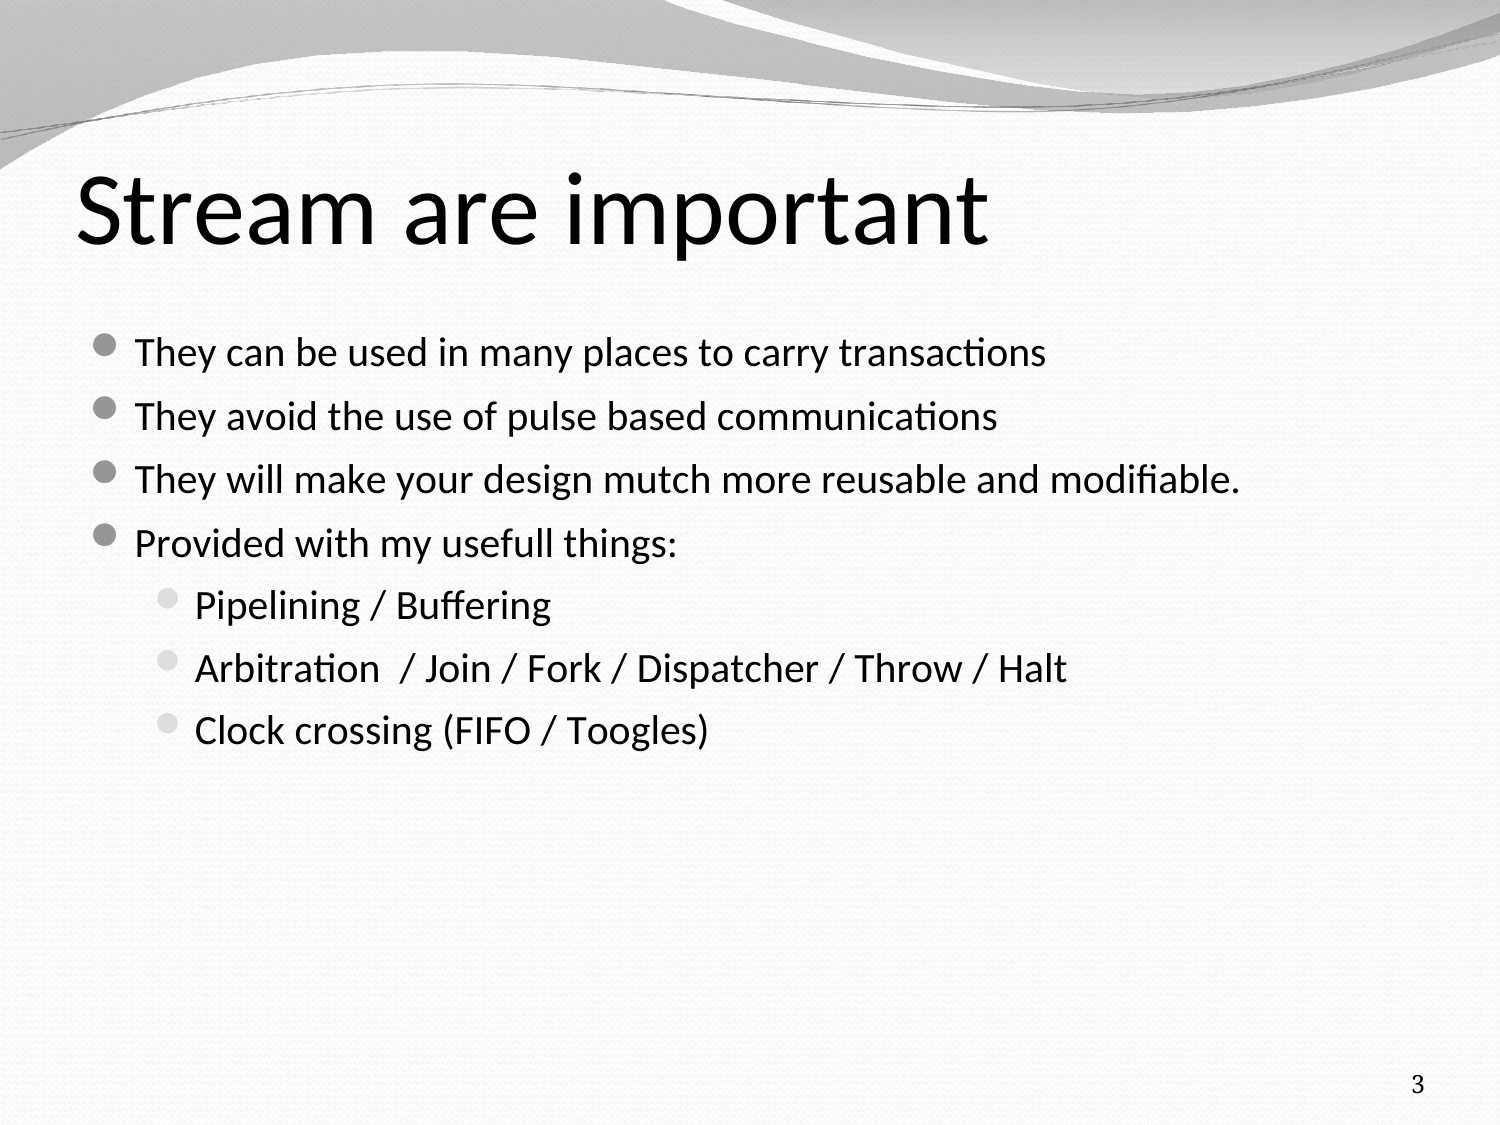

Stream are important
# They can be used in many places to carry transactions
They avoid the use of pulse based communications
They will make your design mutch more reusable and modifiable.
Provided with my usefull things:
Pipelining / Buffering
Arbitration / Join / Fork / Dispatcher / Throw / Halt
Clock crossing (FIFO / Toogles)